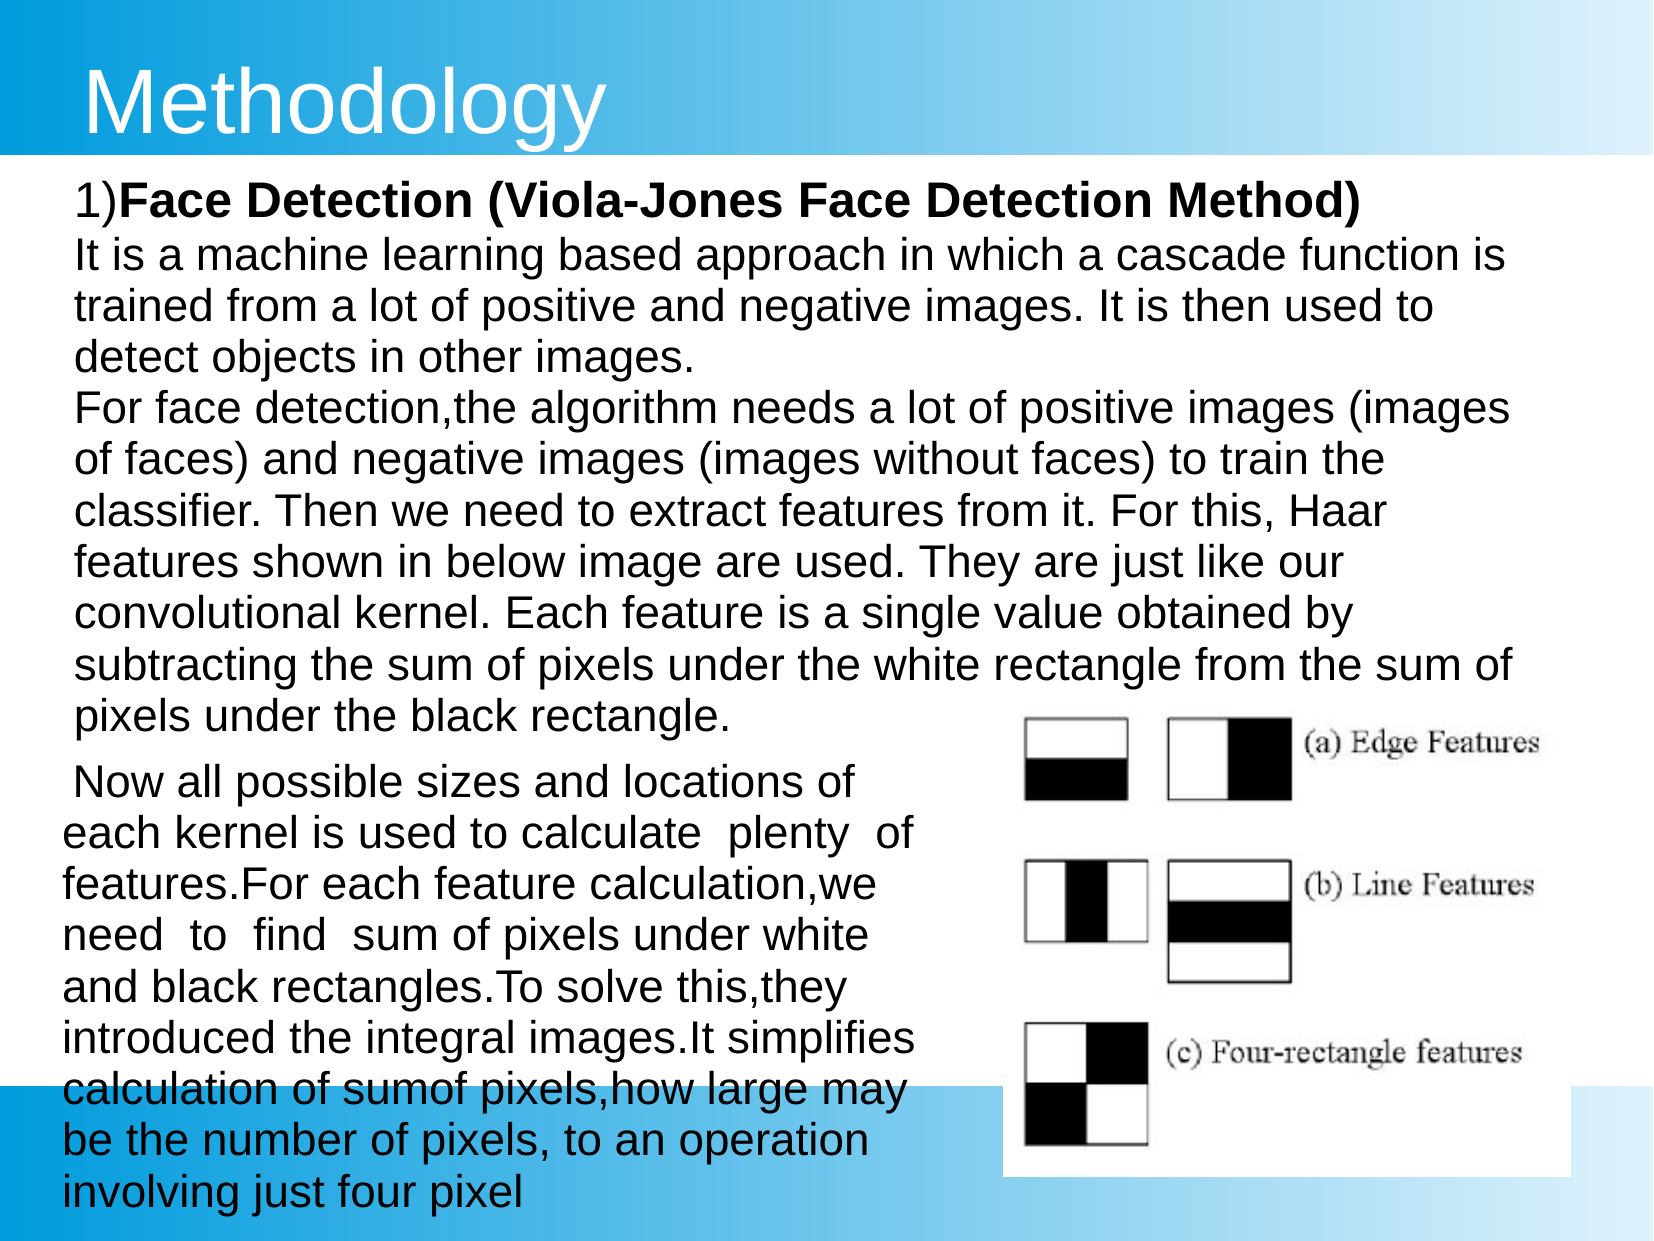

# Methodology
1)Face Detection (Viola-Jones Face Detection Method)
It is a machine learning based approach in which a cascade function is trained from a lot of positive and negative images. It is then used to detect objects in other images.
For face detection,the algorithm needs a lot of positive images (images of faces) and negative images (images without faces) to train the classifier. Then we need to extract features from it. For this, Haar features shown in below image are used. They are just like our convolutional kernel. Each feature is a single value obtained by subtracting the sum of pixels under the white rectangle from the sum of pixels under the black rectangle.
 Now all possible sizes and locations of each kernel is used to calculate plenty of features.For each feature calculation,we need to find sum of pixels under white and black rectangles.To solve this,they introduced the integral images.It simplifies calculation of sumof pixels,how large may be the number of pixels, to an operation involving just four pixel